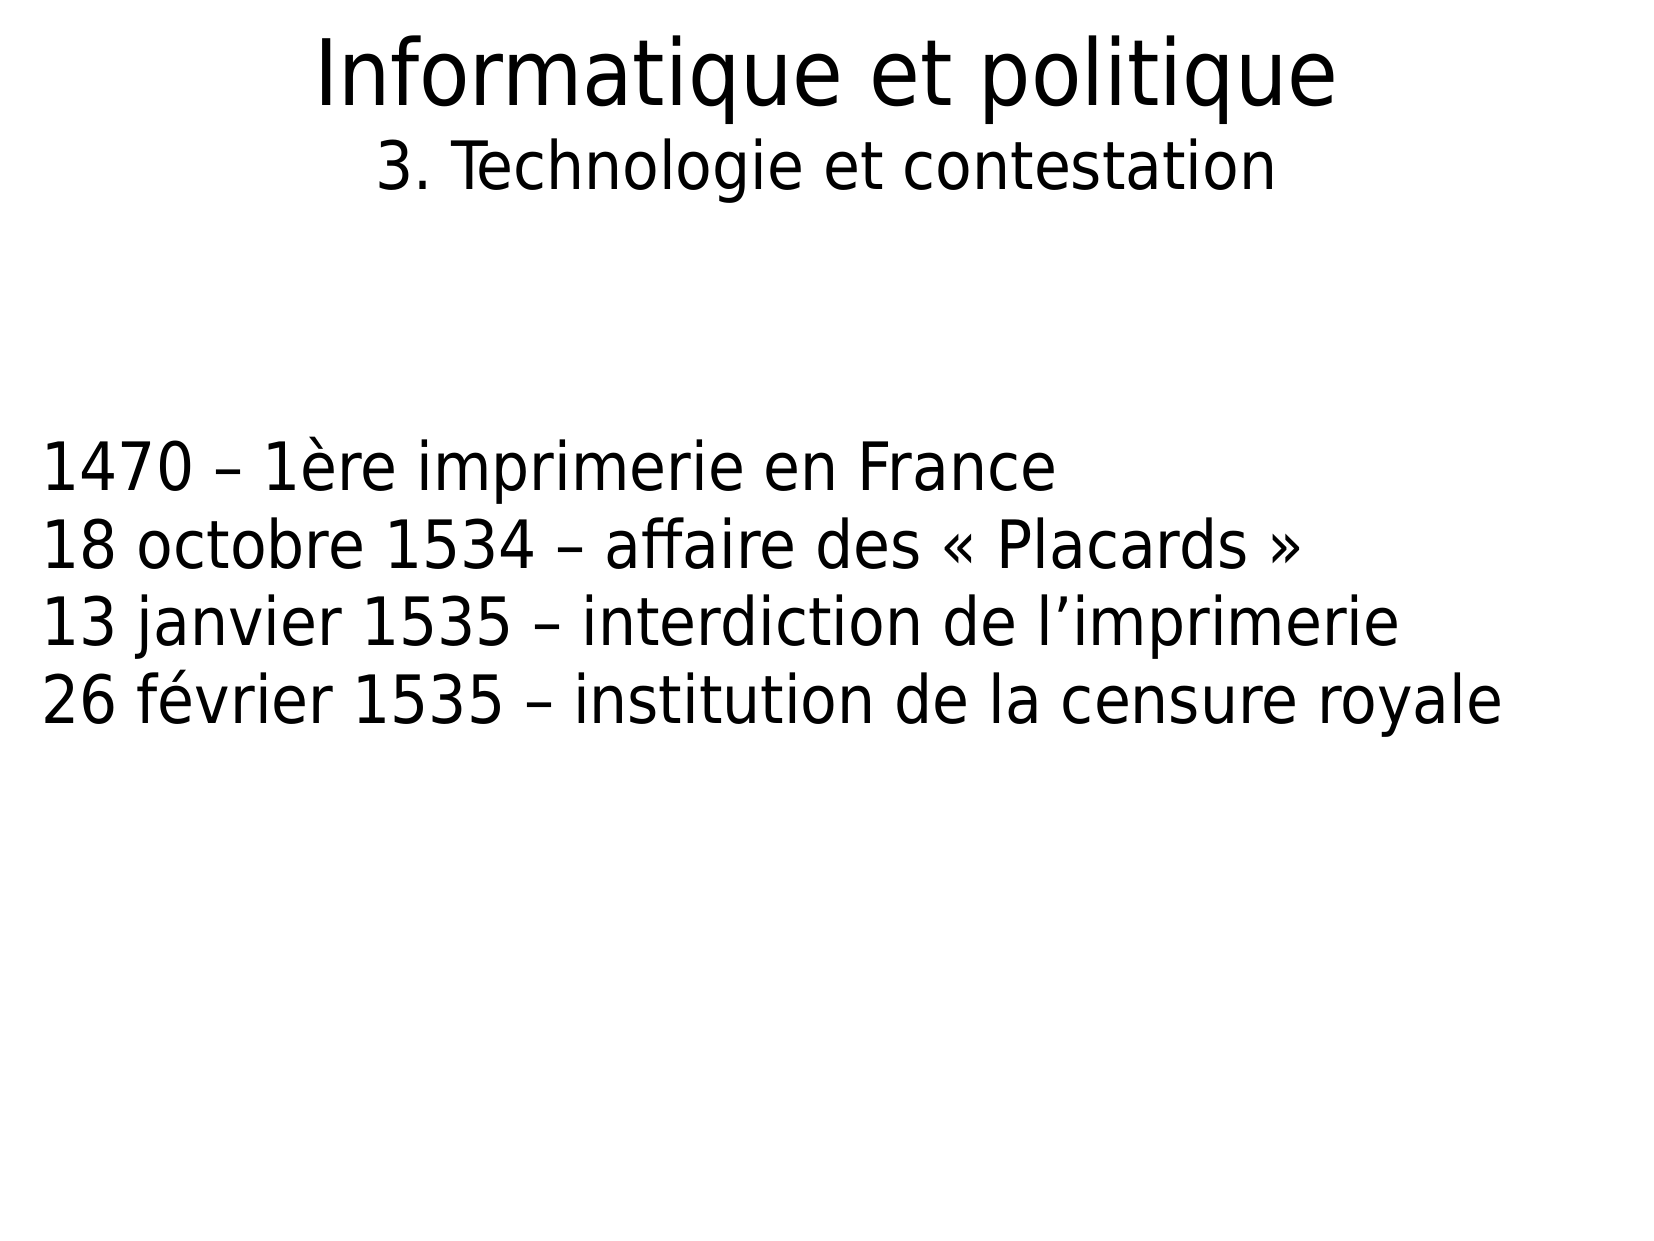

# Informatique et politique 3. Technologie et contestation
1470 – 1ère imprimerie en France
18 octobre 1534 – affaire des « Placards »
13 janvier 1535 – interdiction de l’imprimerie
26 février 1535 – institution de la censure royale